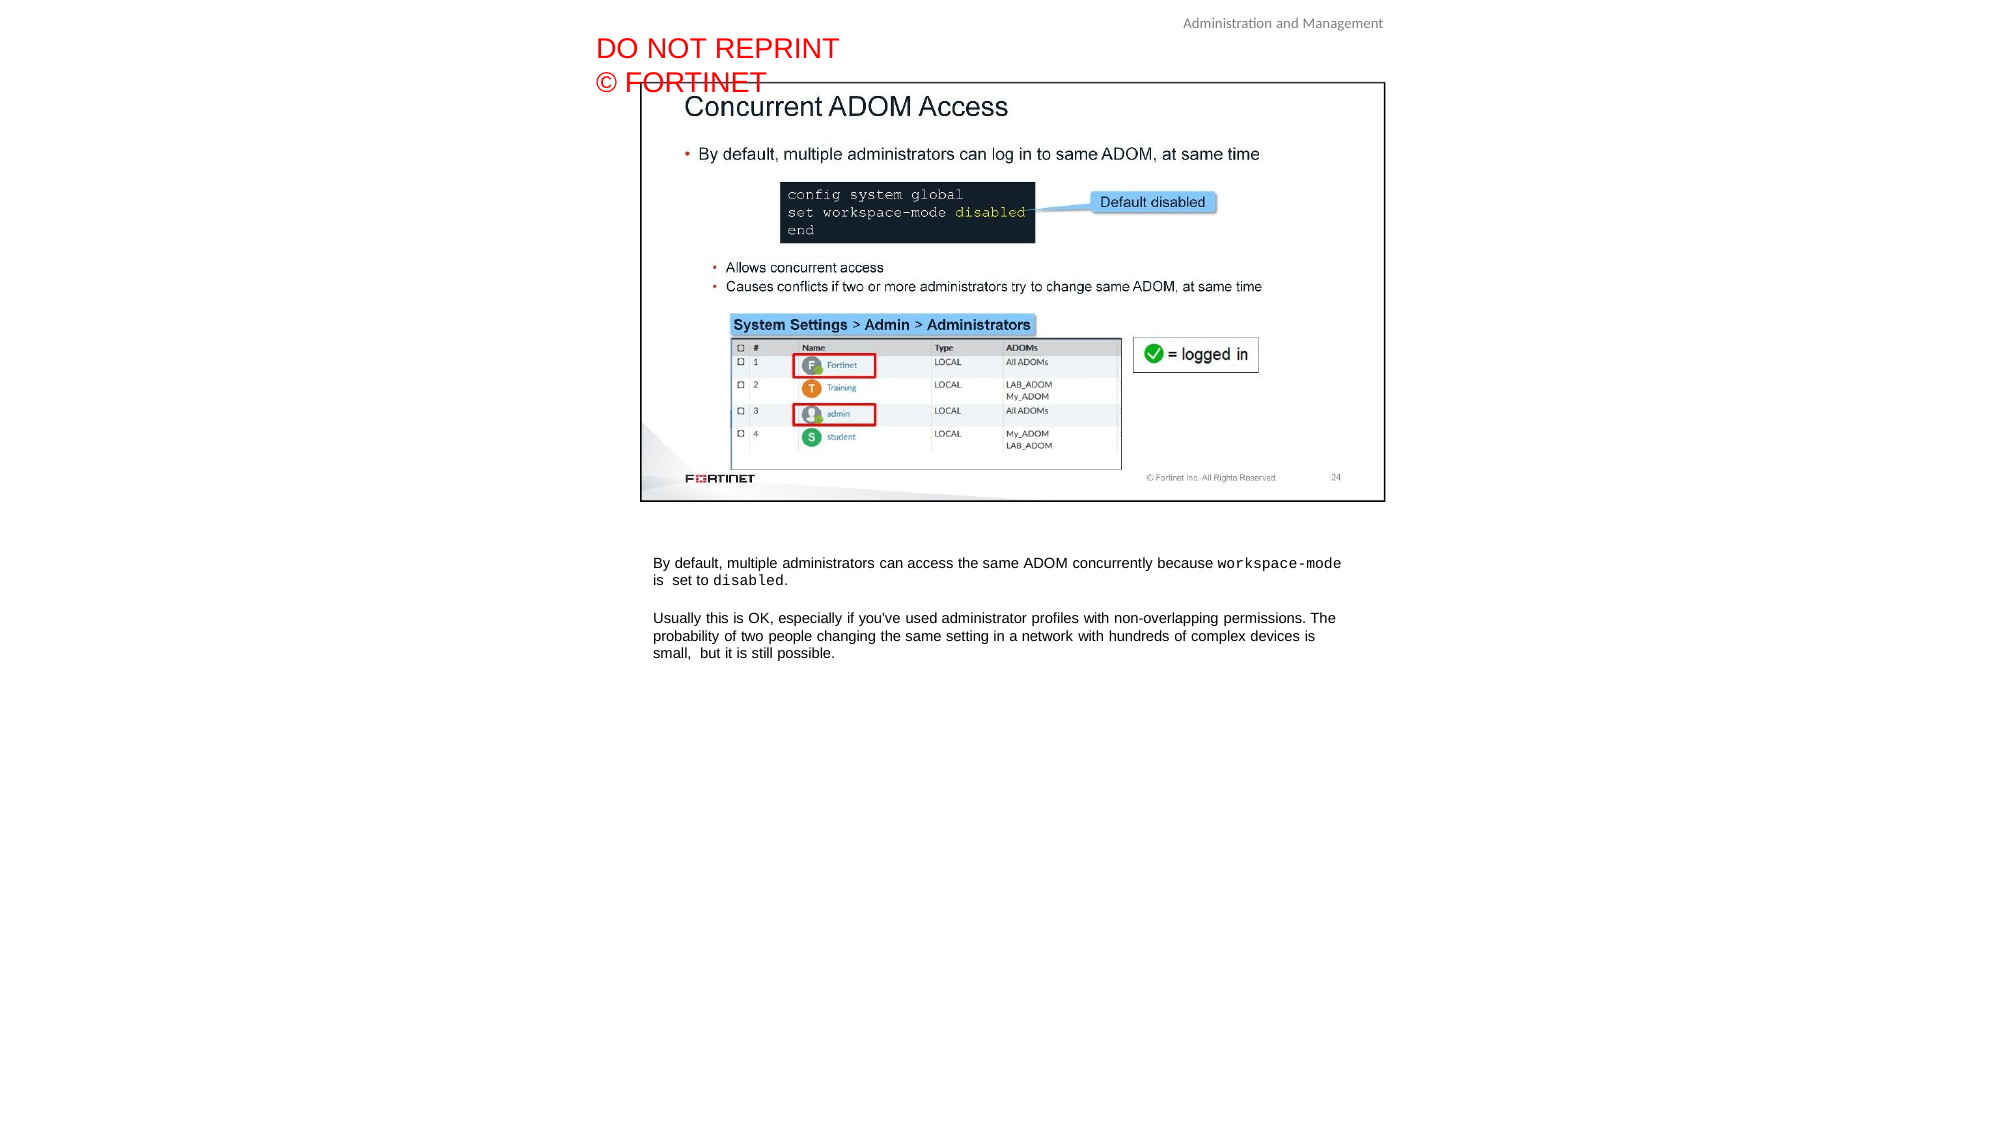

Administration and Management
DO NOT REPRINT
© FORTINET
By default, multiple administrators can access the same ADOM concurrently because workspace-mode is set to disabled.
Usually this is OK, especially if you’ve used administrator profiles with non-overlapping permissions. The probability of two people changing the same setting in a network with hundreds of complex devices is small, but it is still possible.
FortiManager 6.2 Study Guide
1